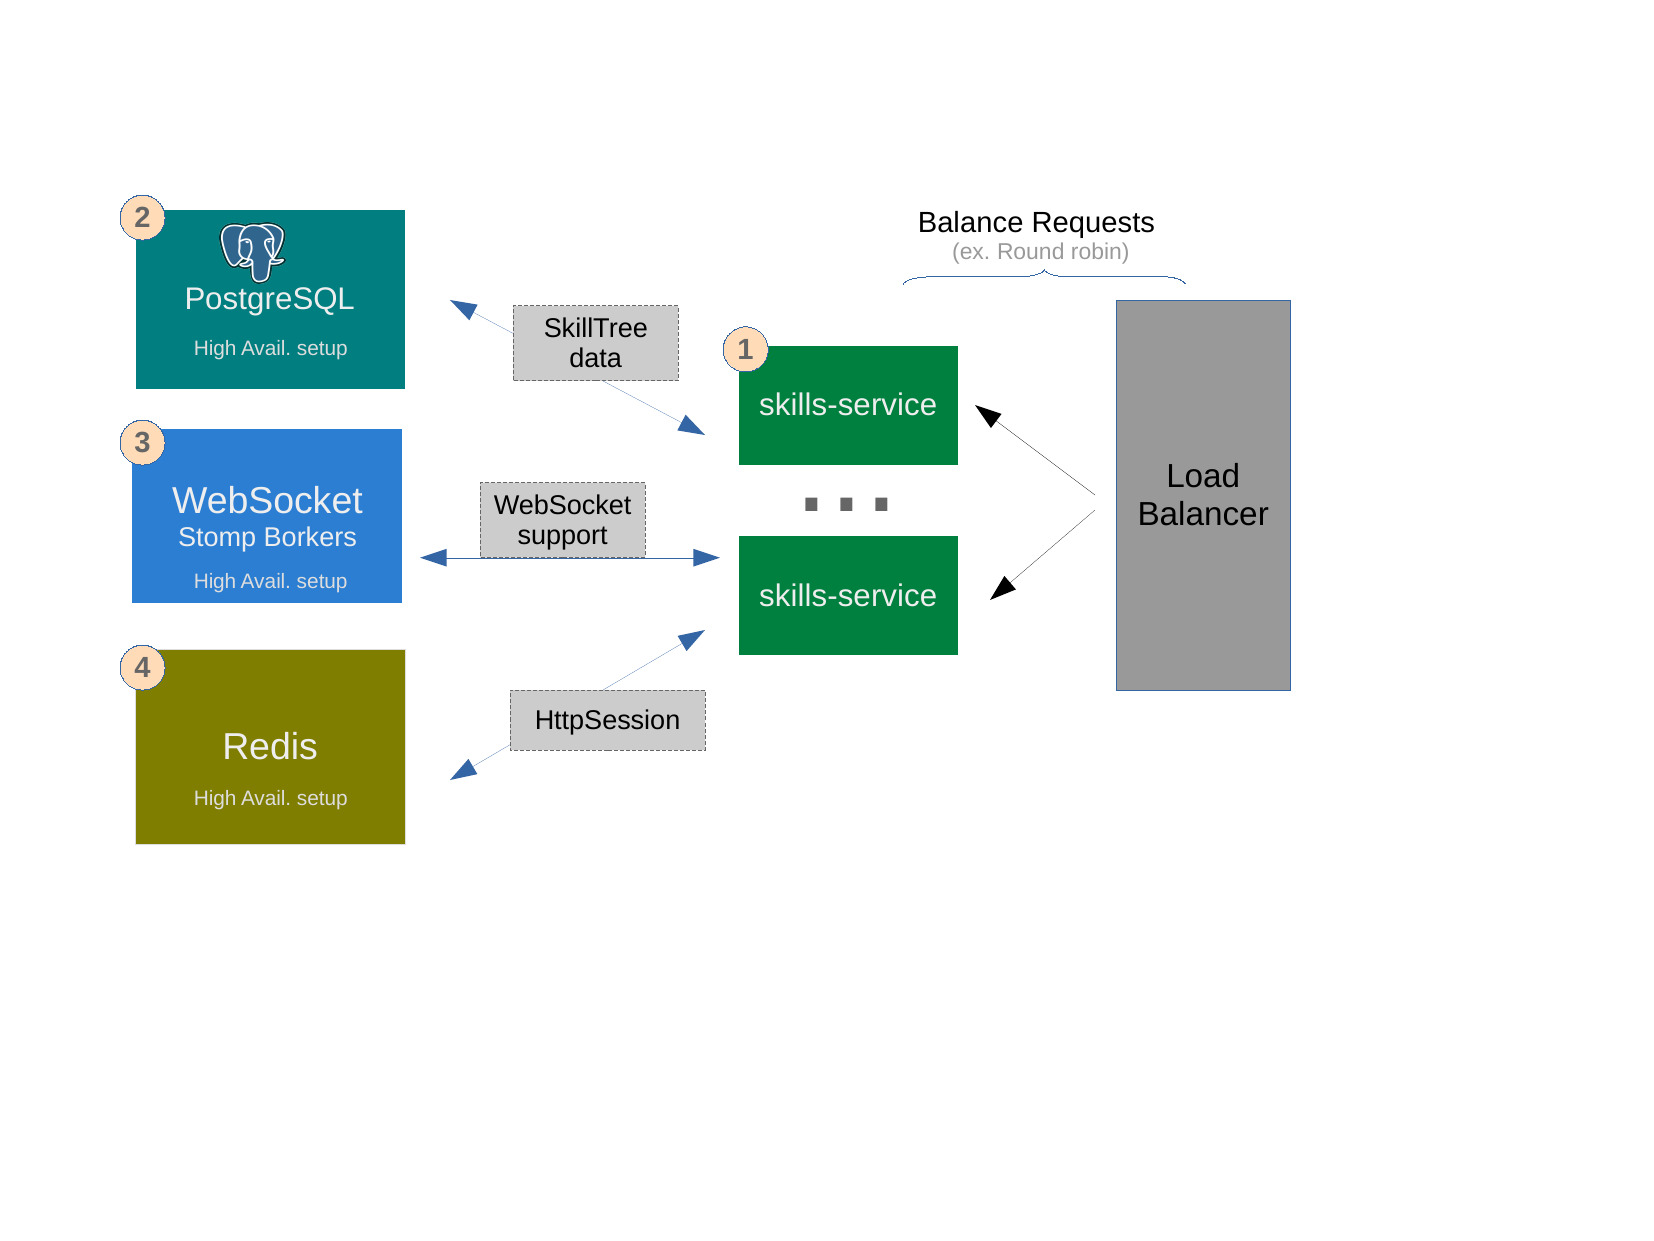

2
Balance Requests
(ex. Round robin)
PostgreSQL
Load
Balancer
SkillTree
data
1
High Avail. setup
skills-service
...
3
WebSocket
Stomp Borkers
High Avail. setup
WebSocket
support
skills-service
4
Redis
HttpSession
High Avail. setup